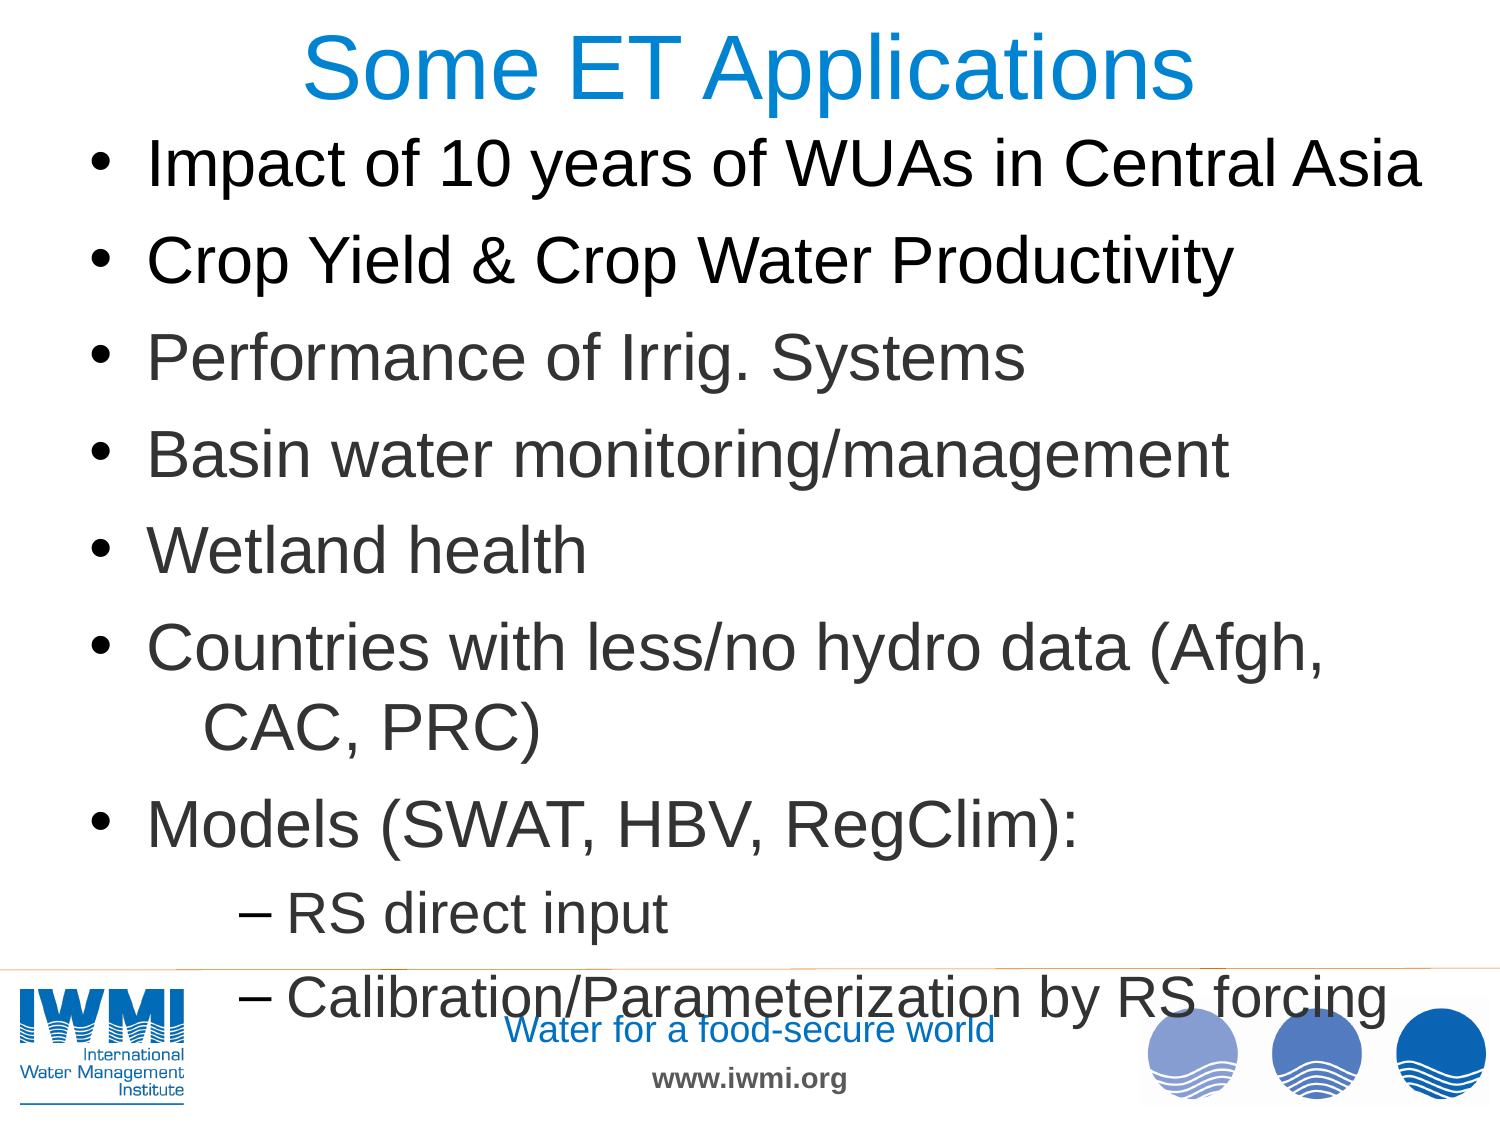

# Some ET Applications
Impact of 10 years of WUAs in Central Asia
Crop Yield & Crop Water Productivity
Performance of Irrig. Systems
Basin water monitoring/management
Wetland health
Countries with less/no hydro data (Afgh, CAC, PRC)
Models (SWAT, HBV, RegClim):
RS direct input
Calibration/Parameterization by RS forcing